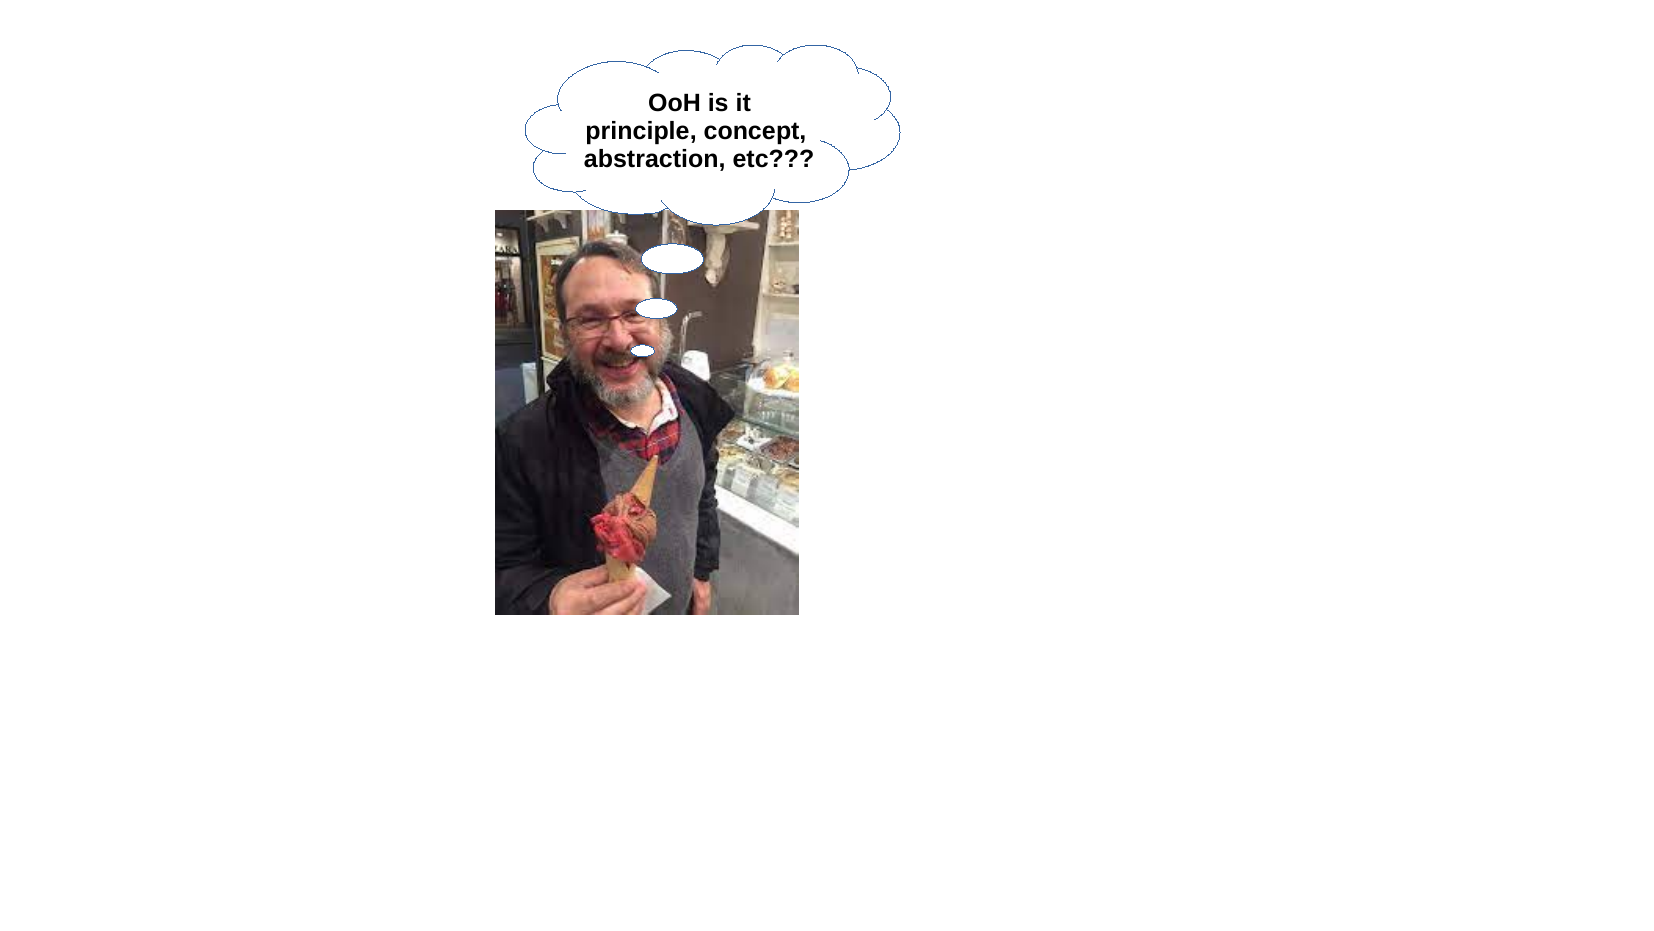

OoH is it
principle, concept,
abstraction, etc???